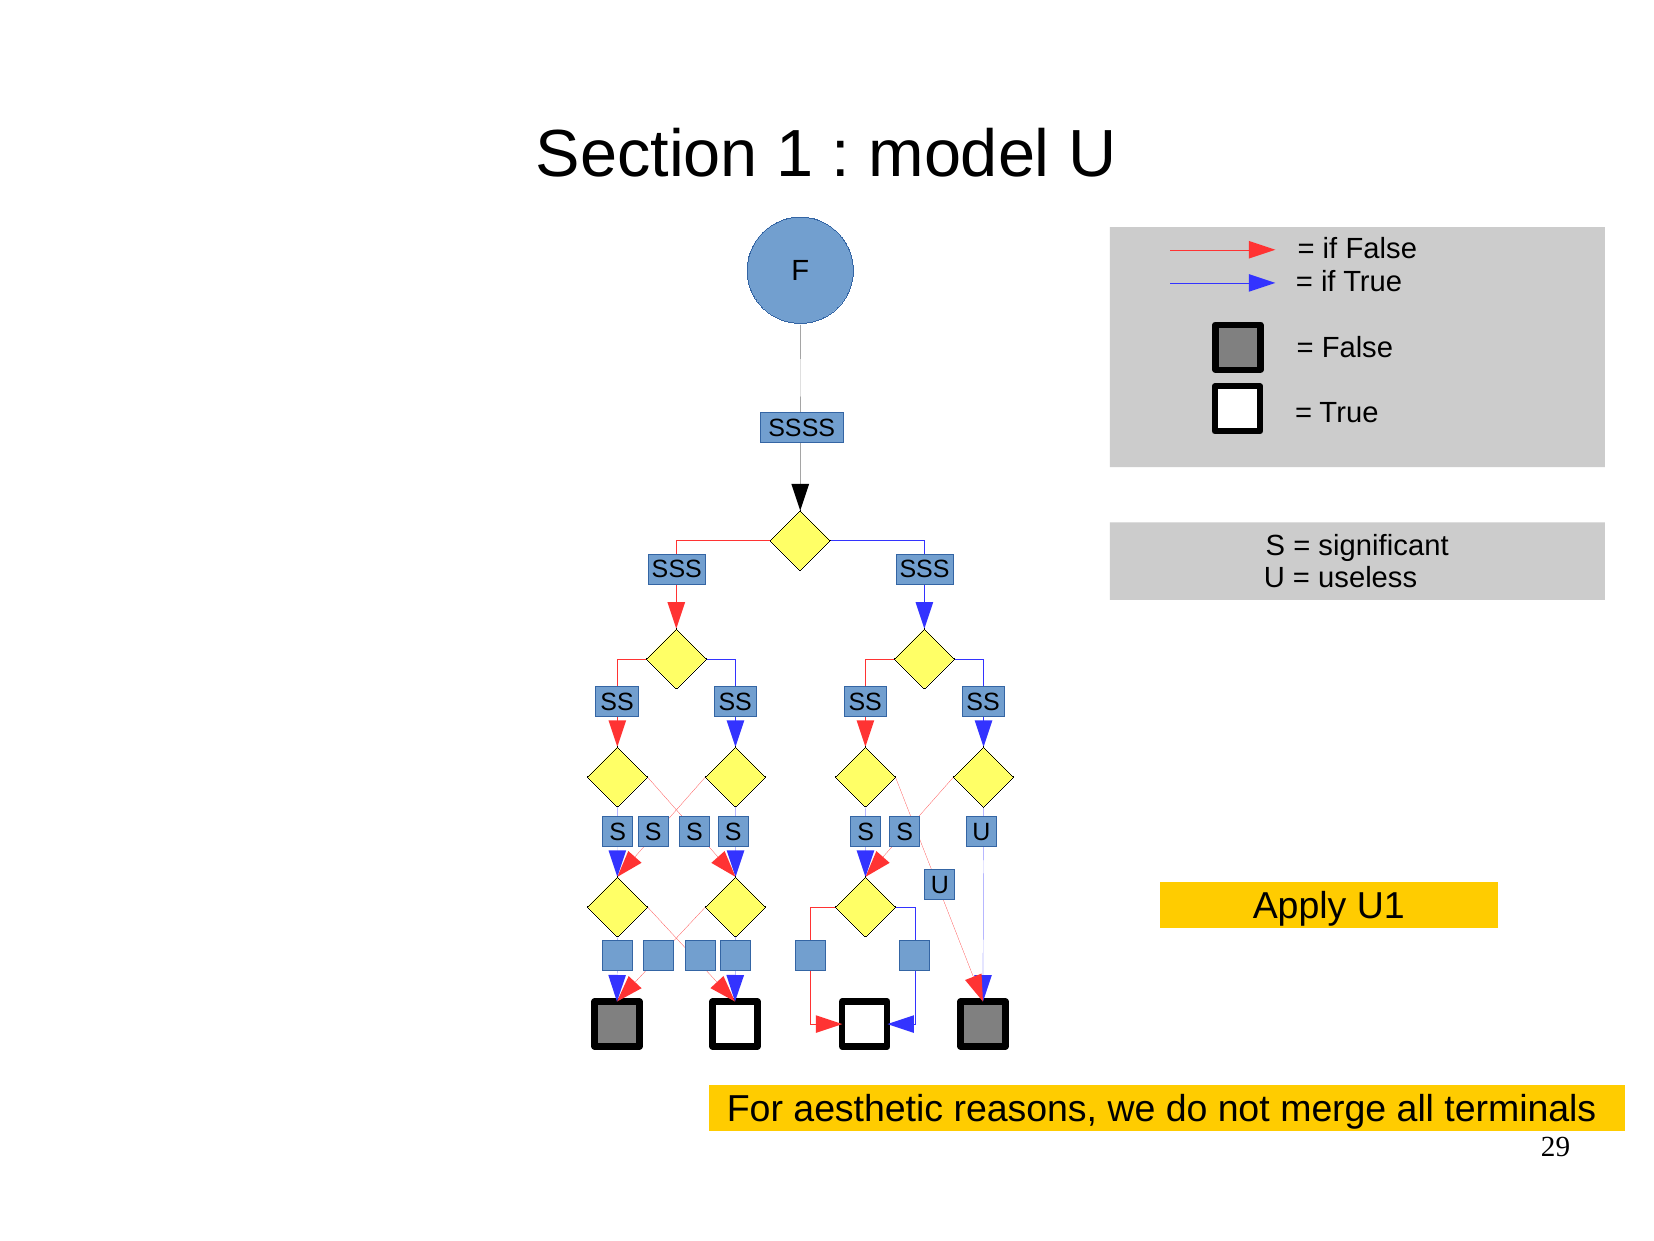

Section 1 : model U
F
= if False
= if True
= False
= True
#
SSSS
S = significant
U = useless
SSS
SSS
SS
SS
SS
SS
S
S
S
S
S
S
U
U
Apply U1
For aesthetic reasons, we do not merge all terminals
29